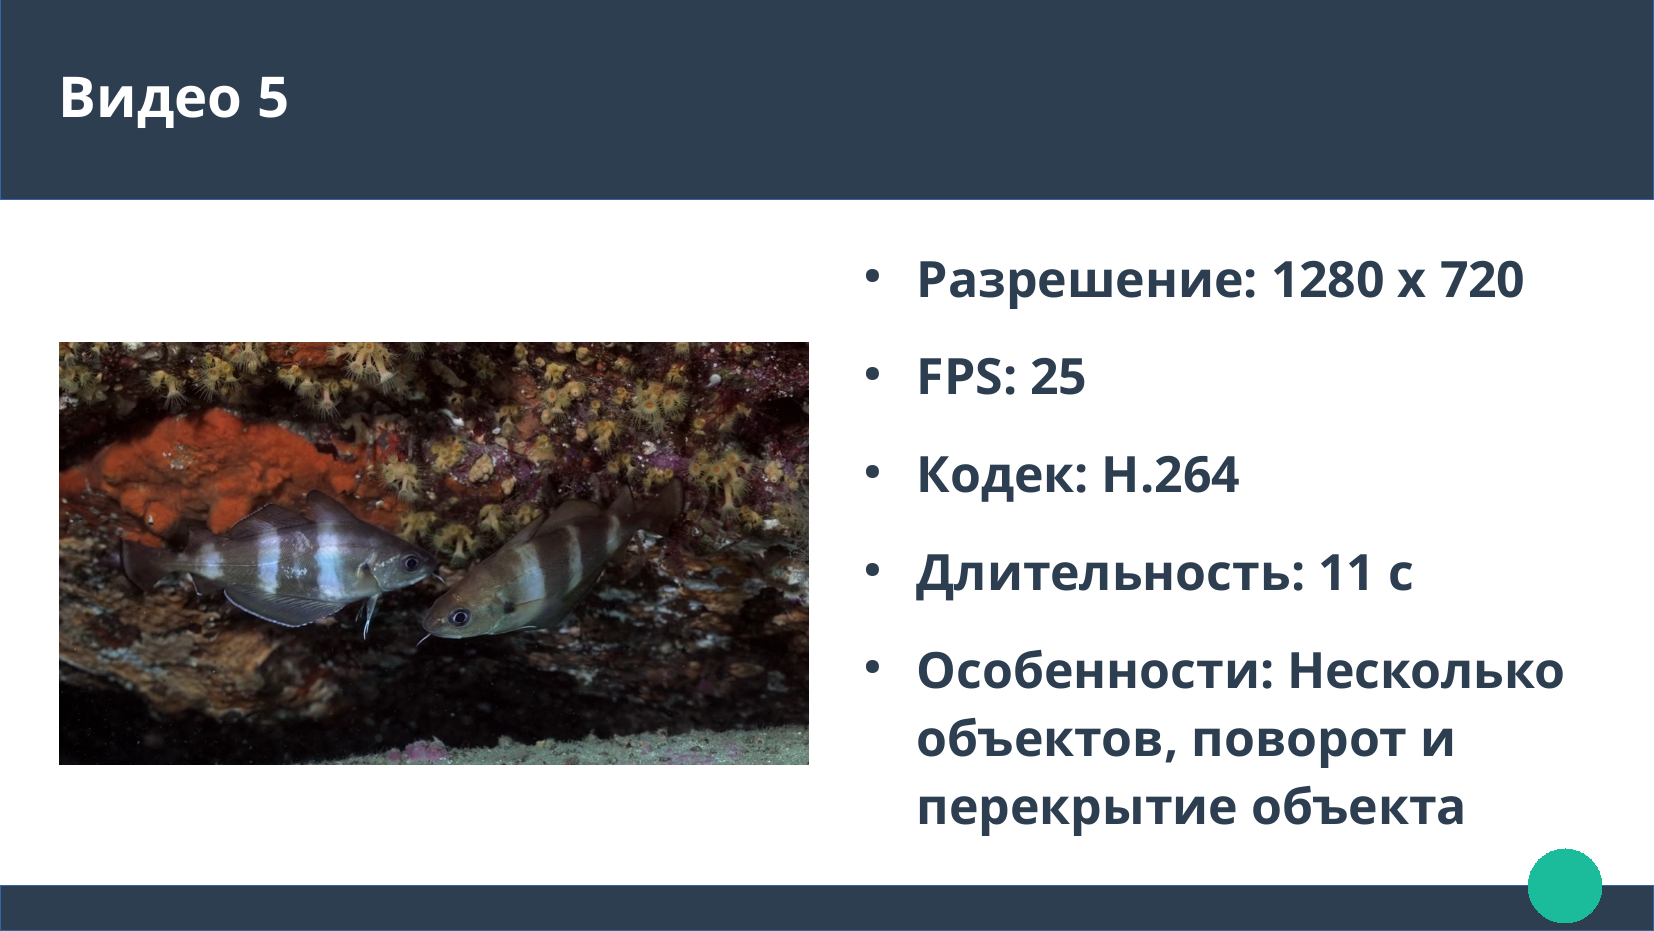

# Видео 5
Разрешение: 1280 x 720
FPS: 25
Кодек: H.264
Длительность: 11 с
Особенности: Несколько объектов, поворот и перекрытие объекта